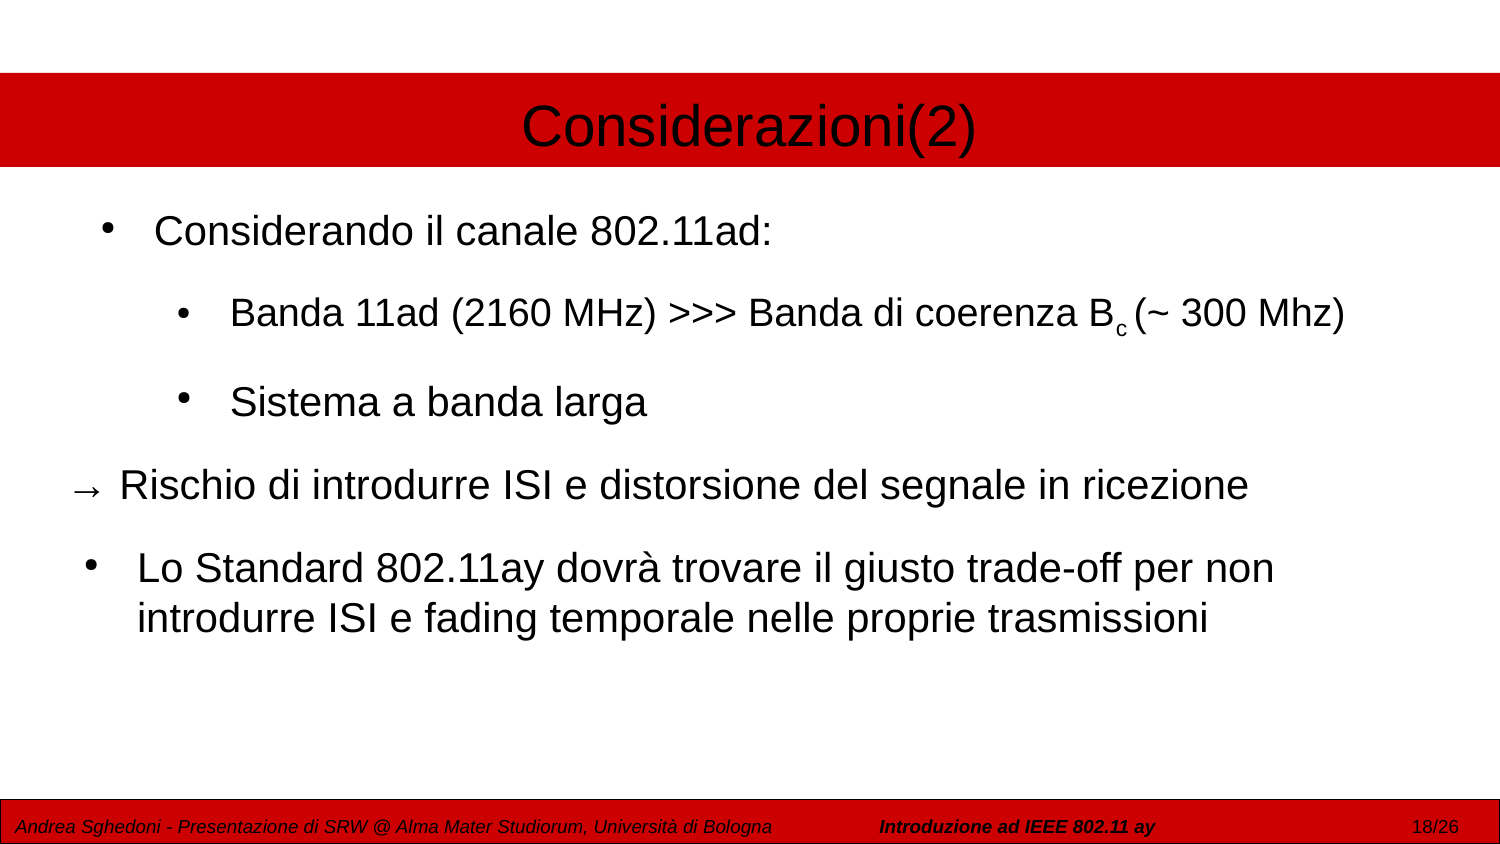

Considerazioni(2)
# Considerando il canale 802.11ad:
Banda 11ad (2160 MHz) >>> Banda di coerenza Bc (~ 300 Mhz)
Sistema a banda larga
→ Rischio di introdurre ISI e distorsione del segnale in ricezione
Lo Standard 802.11ay dovrà trovare il giusto trade-off per non introdurre ISI e fading temporale nelle proprie trasmissioni
Andrea Sghedoni - Presentazione di SRW @ Alma Mater Studiorum, Università di Bologna 	 Introduzione ad IEEE 802.11 ay 		 18/26